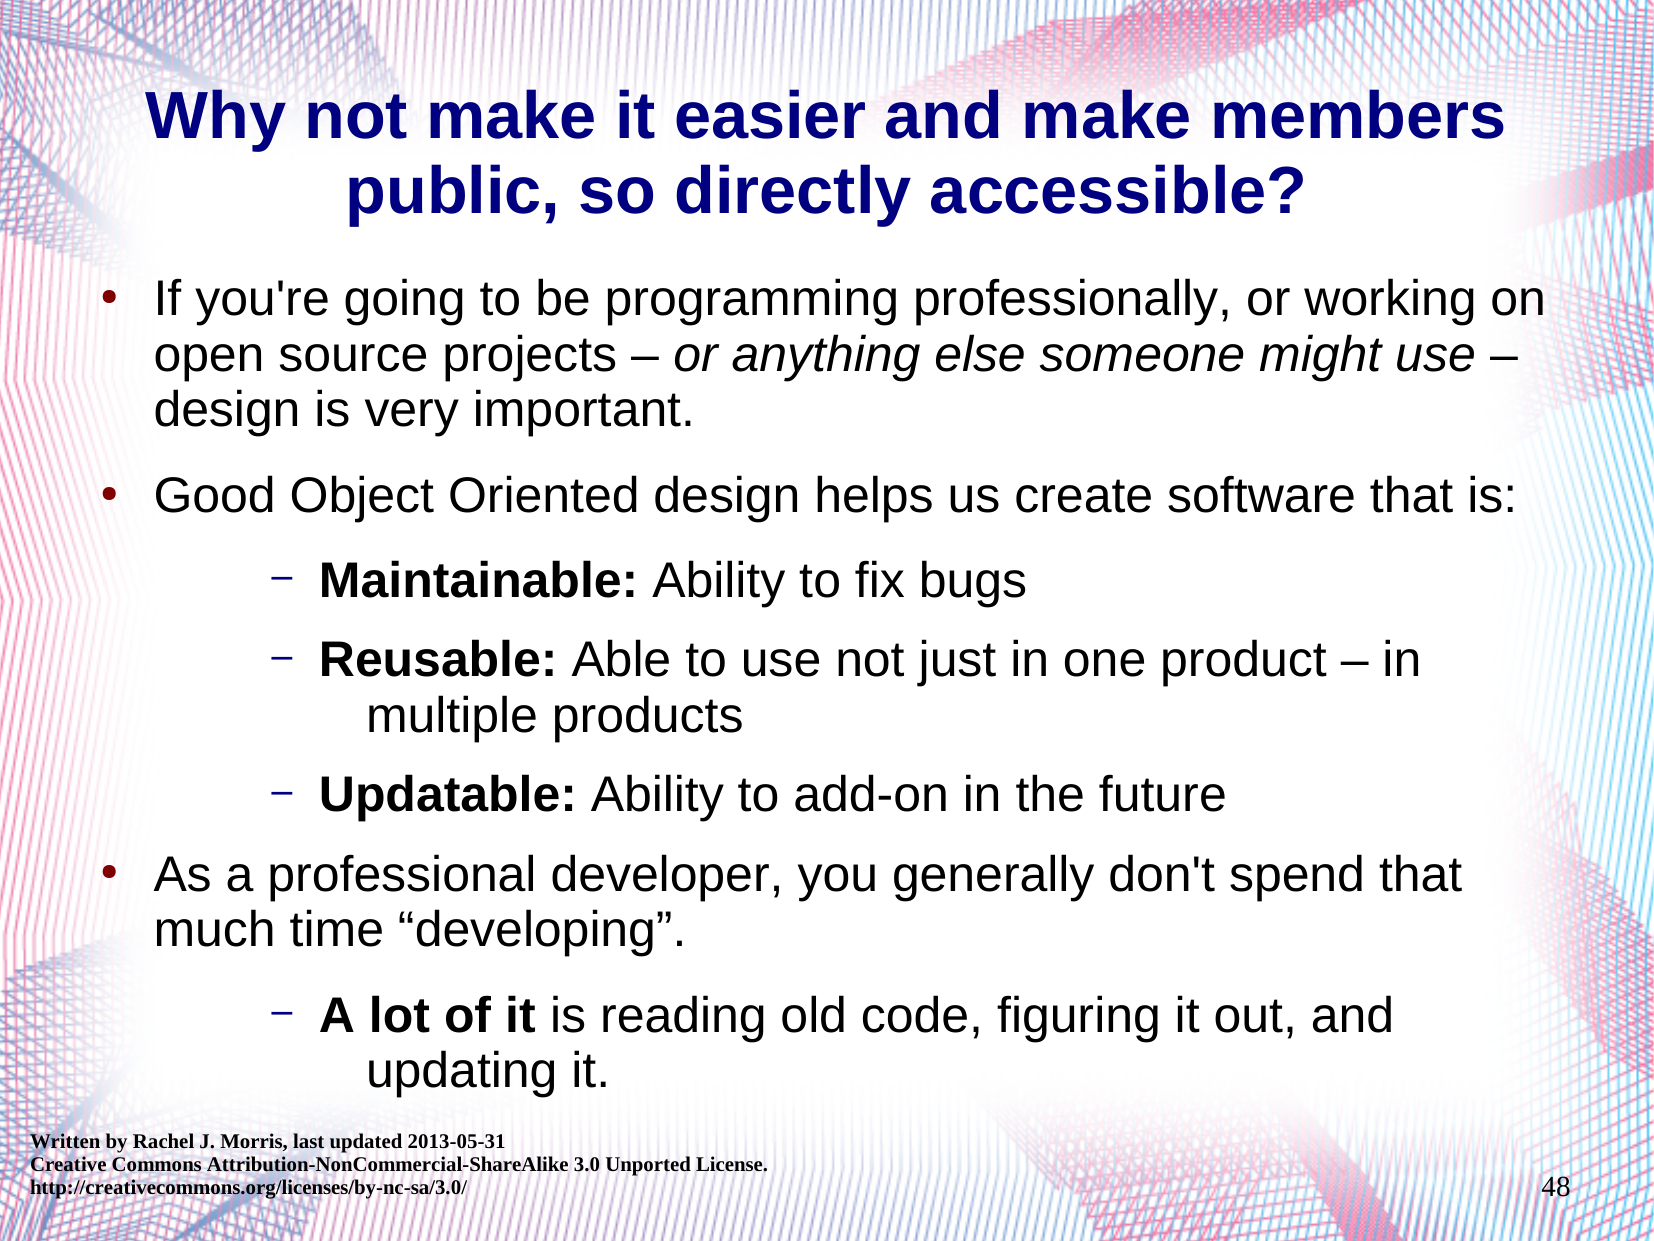

# Why not make it easier and make members public, so directly accessible?
If you're going to be programming professionally, or working on open source projects – or anything else someone might use – design is very important.
Good Object Oriented design helps us create software that is:
Maintainable: Ability to fix bugs
Reusable: Able to use not just in one product – in multiple products
Updatable: Ability to add-on in the future
As a professional developer, you generally don't spend that much time “developing”.
A lot of it is reading old code, figuring it out, and updating it.
48